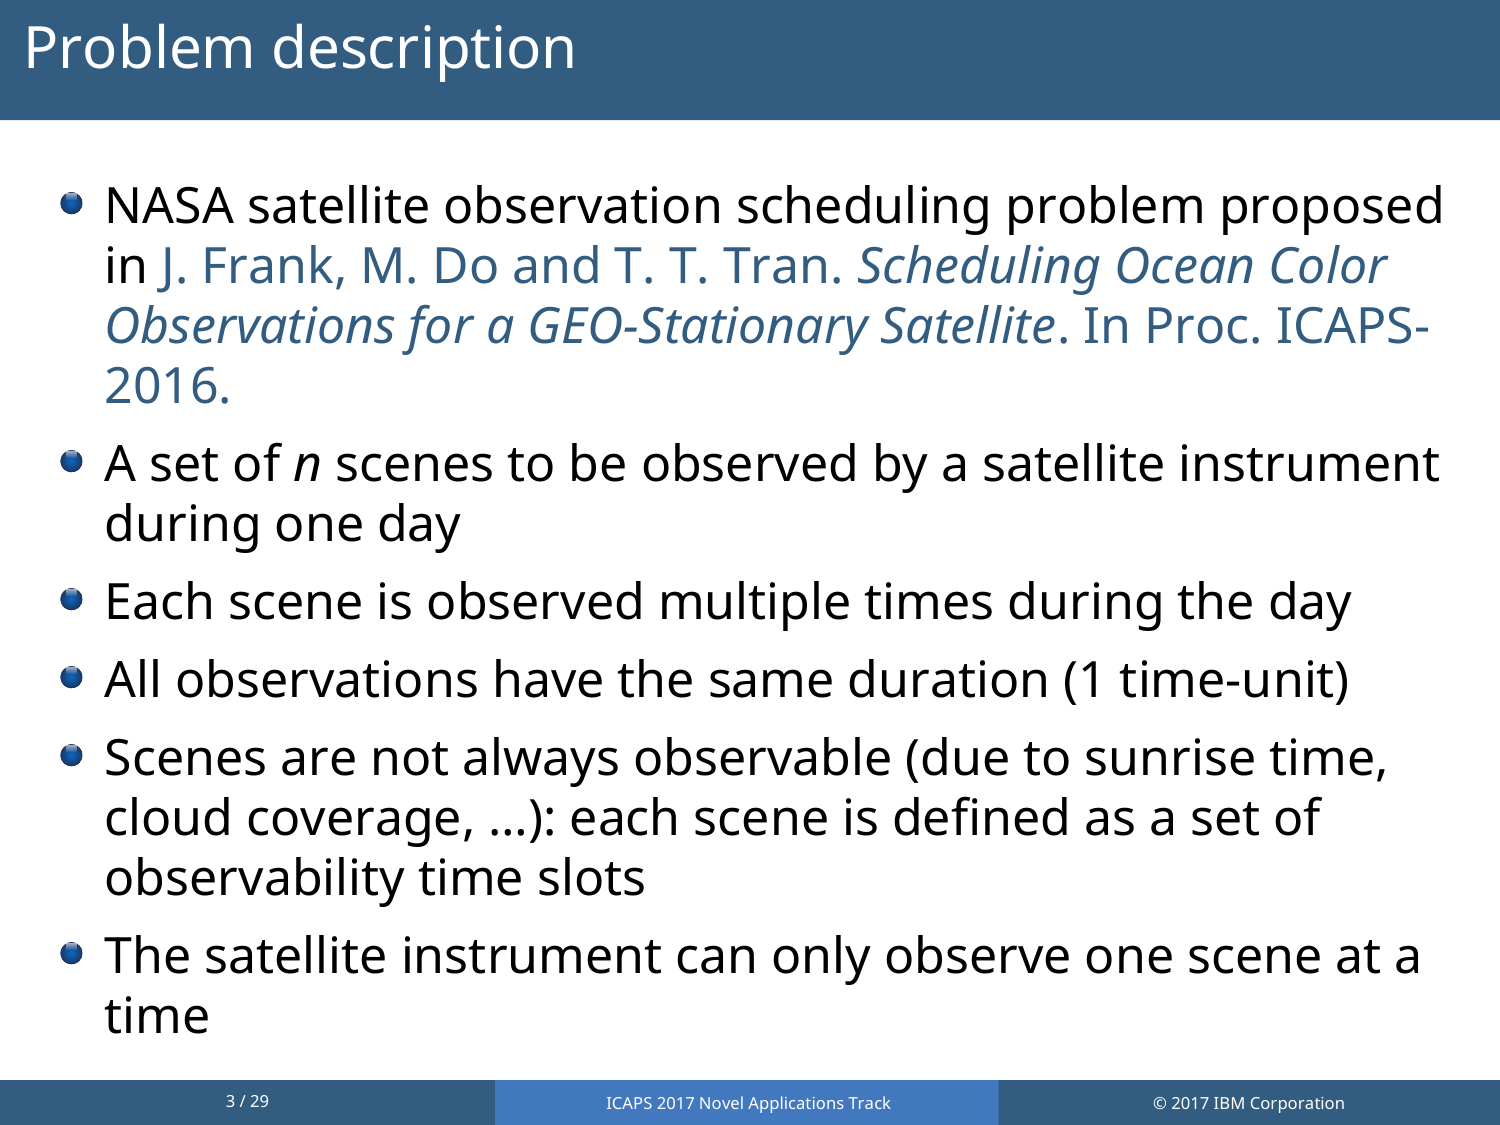

# Problem description
NASA satellite observation scheduling problem proposed in J. Frank, M. Do and T. T. Tran. Scheduling Ocean Color Observations for a GEO-Stationary Satellite. In Proc. ICAPS-2016.
A set of n scenes to be observed by a satellite instrument during one day
Each scene is observed multiple times during the day
All observations have the same duration (1 time-unit)
Scenes are not always observable (due to sunrise time, cloud coverage, …): each scene is defined as a set of observability time slots
The satellite instrument can only observe one scene at a time